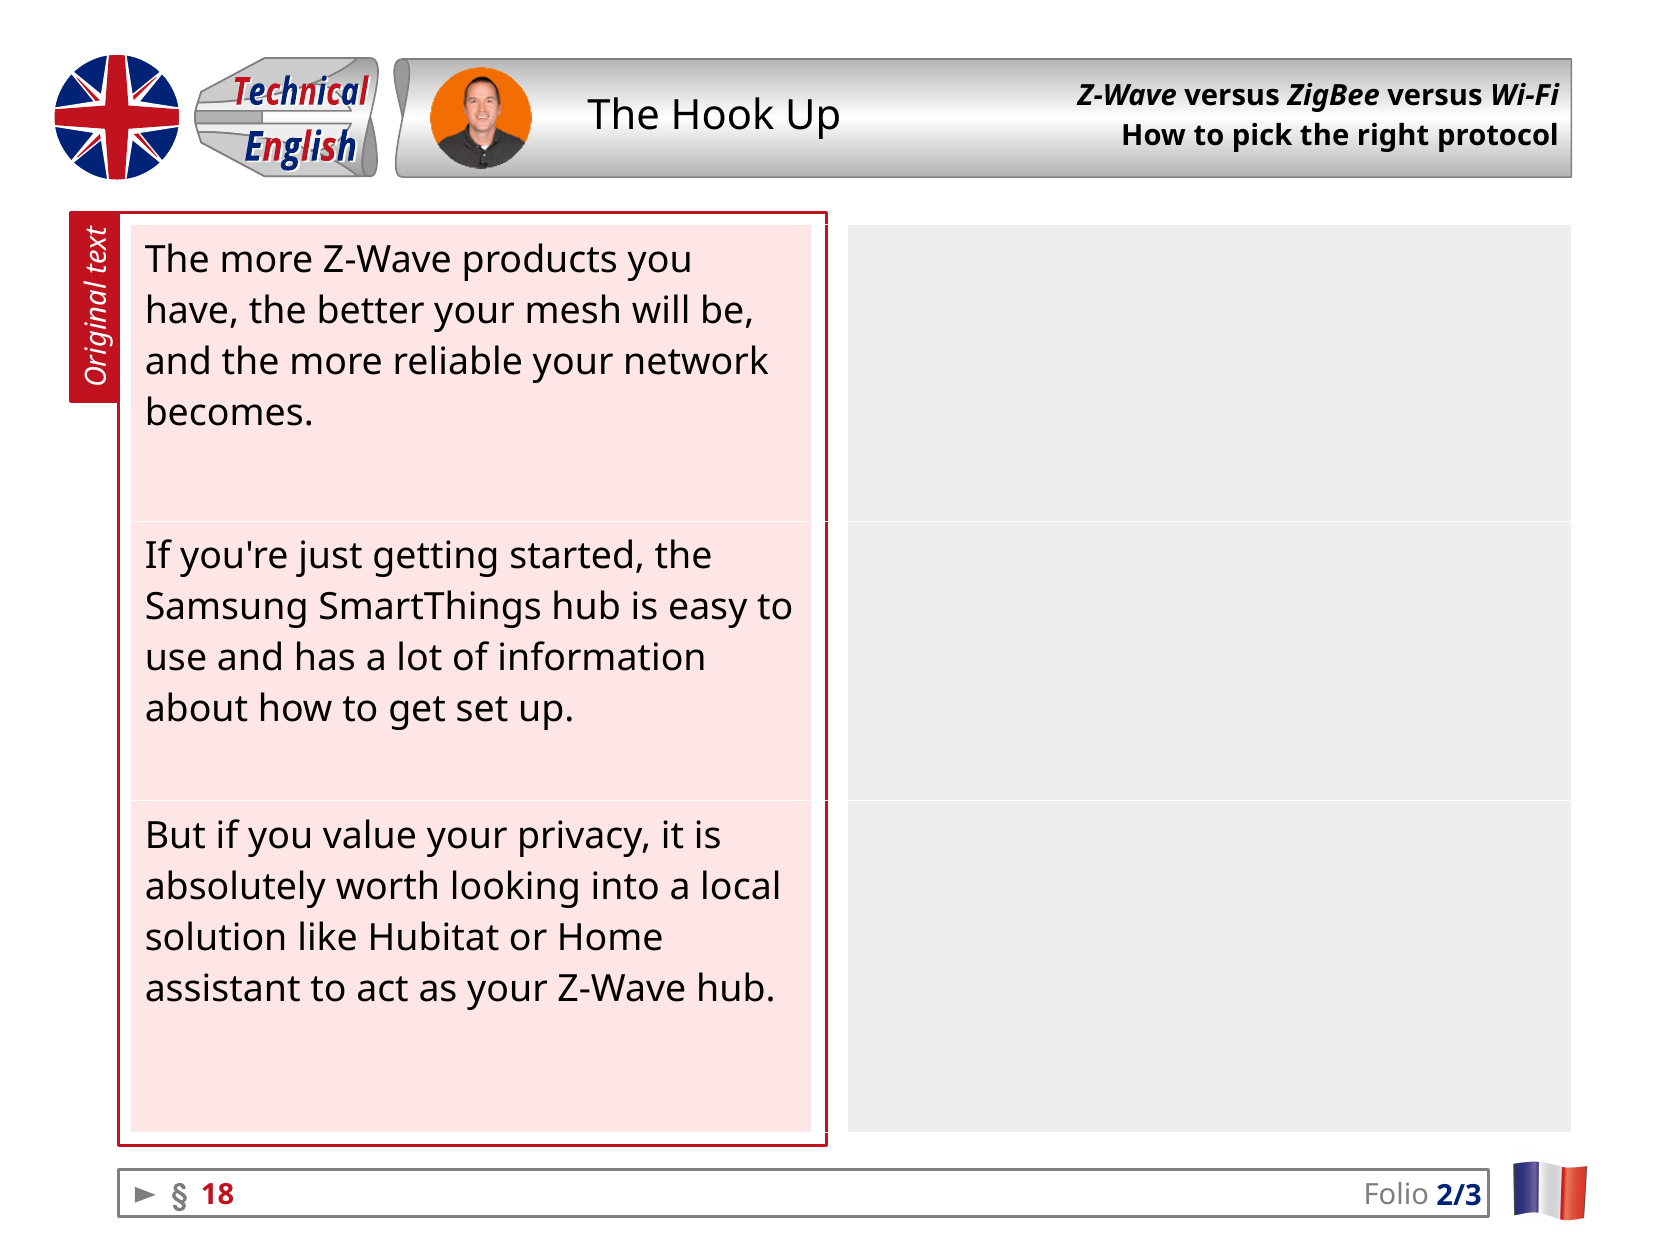

#
| The more Z-Wave products you have, the better your mesh will be, and the more reliable your network becomes. | | |
| --- | --- | --- |
| If you're just getting started, the Samsung SmartThings hub is easy to use and has a lot of information about how to get set up. | | |
| But if you value your privacy, it is absolutely worth looking into a local solution like Hubitat or Home assistant to act as your Z‑Wave hub. | | |
18
2/3